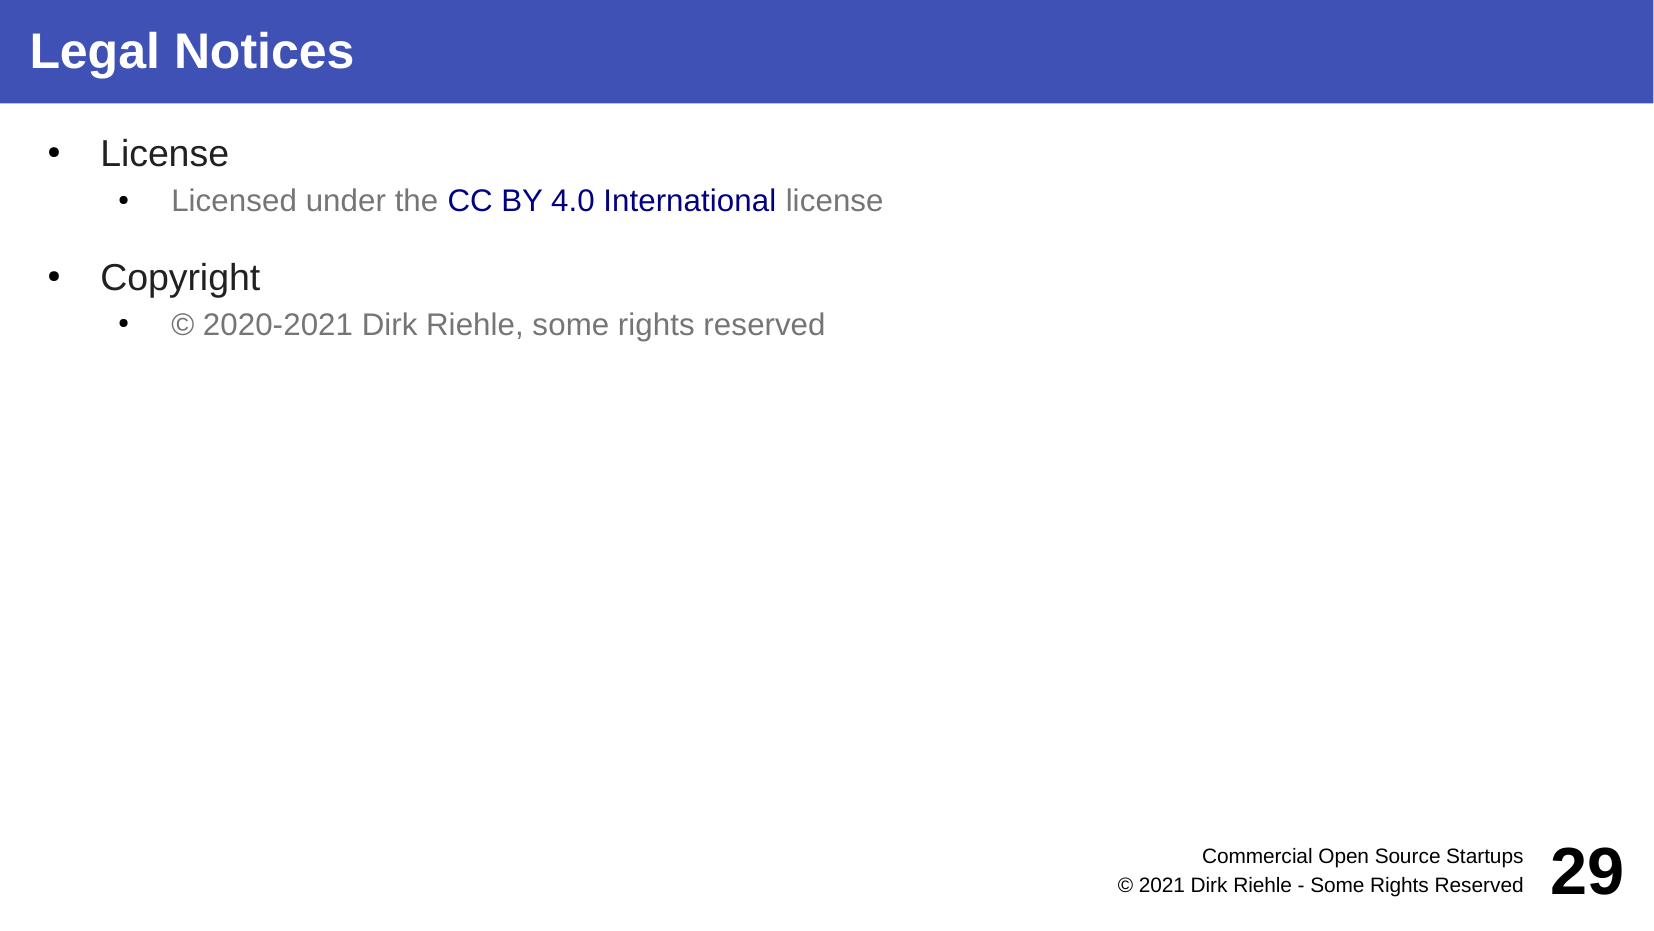

# Legal Notices
License
Licensed under the CC BY 4.0 International license
Copyright
© 2020-2021 Dirk Riehle, some rights reserved
Commercial Open Source Startups
29
© 2021 Dirk Riehle - Some Rights Reserved